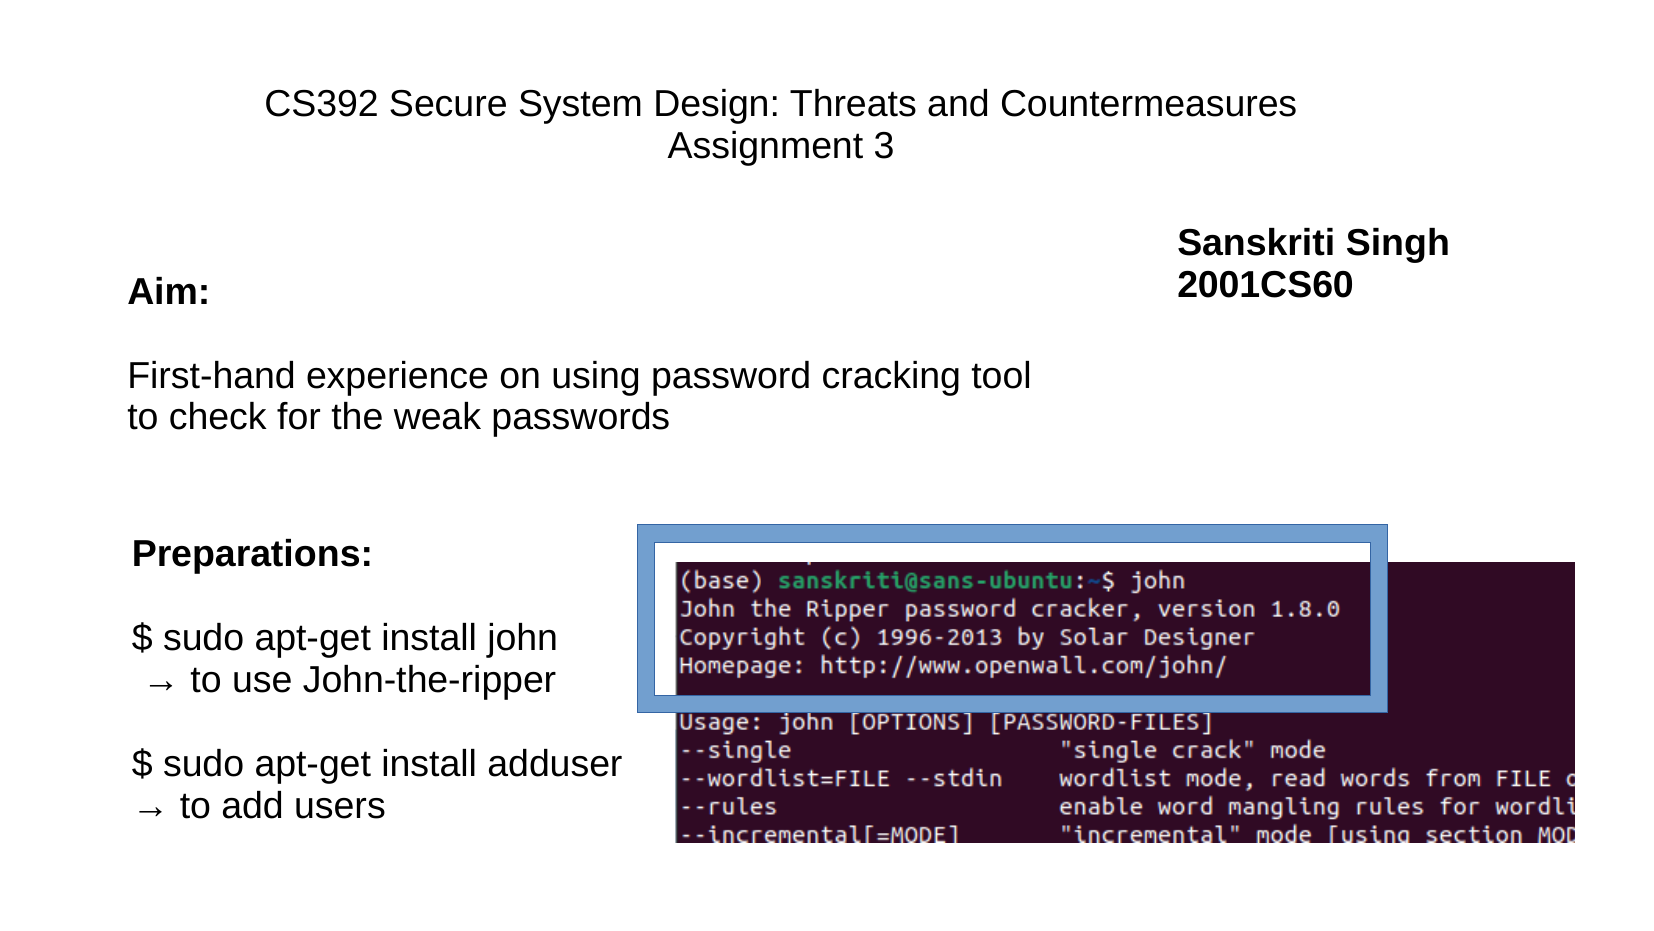

CS392 Secure System Design: Threats and Countermeasures
Assignment 3
Sanskriti Singh
2001CS60
Aim:
First-hand experience on using password cracking tool
to check for the weak passwords
Preparations:
$ sudo apt-get install john
 → to use John-the-ripper
$ sudo apt-get install adduser
→ to add users